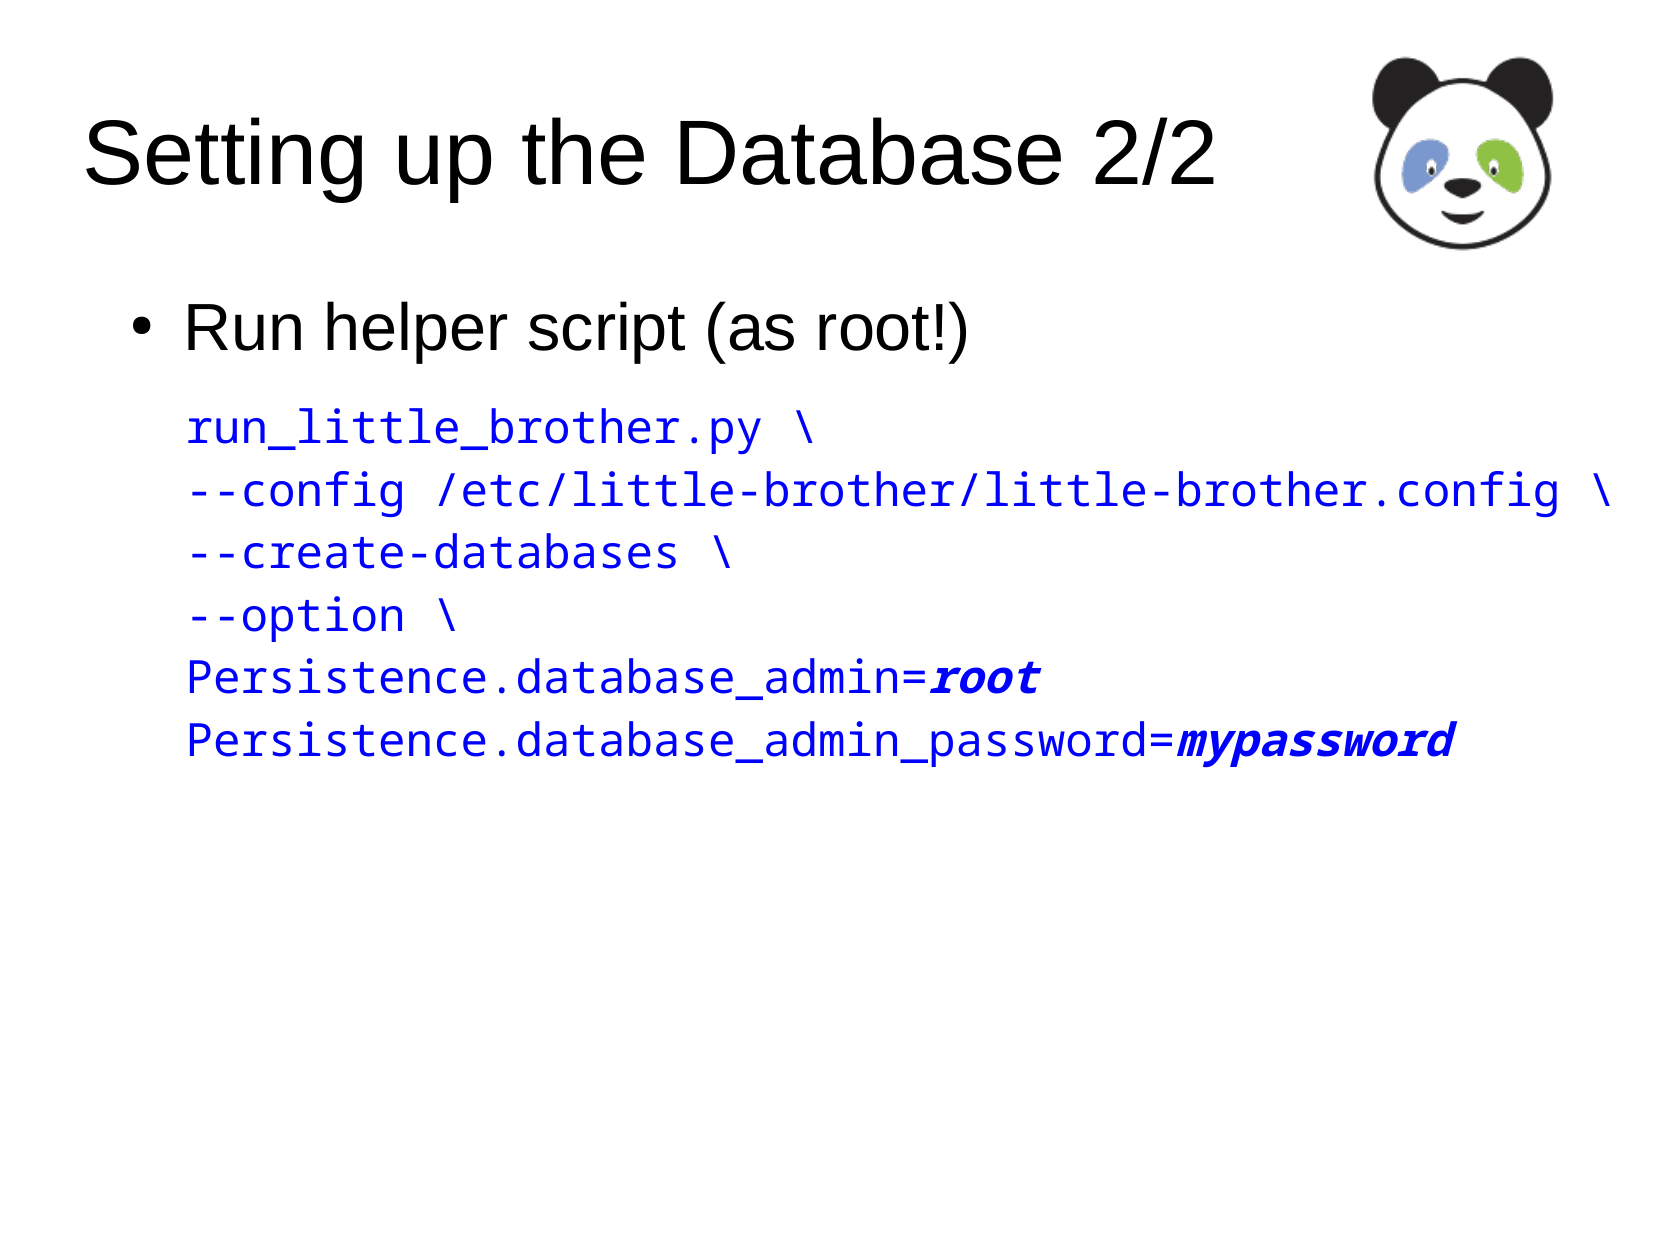

# Setting up the Database 2/2
Run helper script (as root!)
run_little_brother.py \
--config /etc/little-brother/little-brother.config \ --create-databases \
--option \
Persistence.database_admin=root Persistence.database_admin_password=mypassword